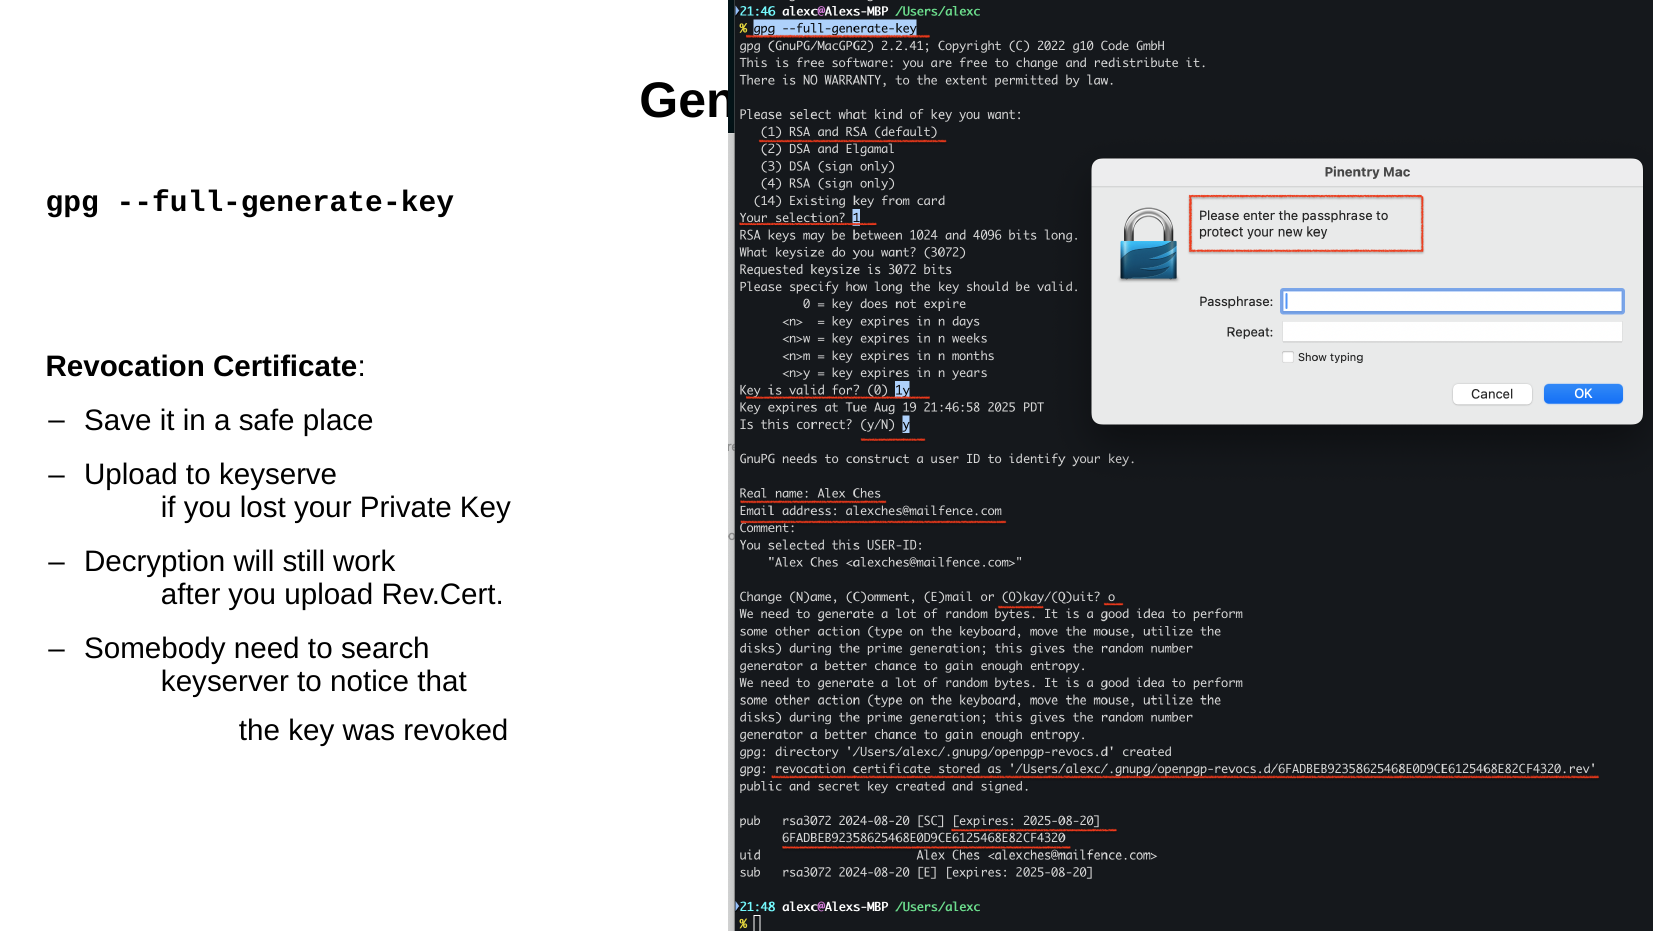

# Generate Keys
gpg --full-generate-key
Revocation Certificate:
Save it in a safe place
Upload to keyserve
 if you lost your Private Key
Decryption will still work
 after you upload Rev.Cert.
Somebody need to search
 keyserver to notice that
 the key was revoked